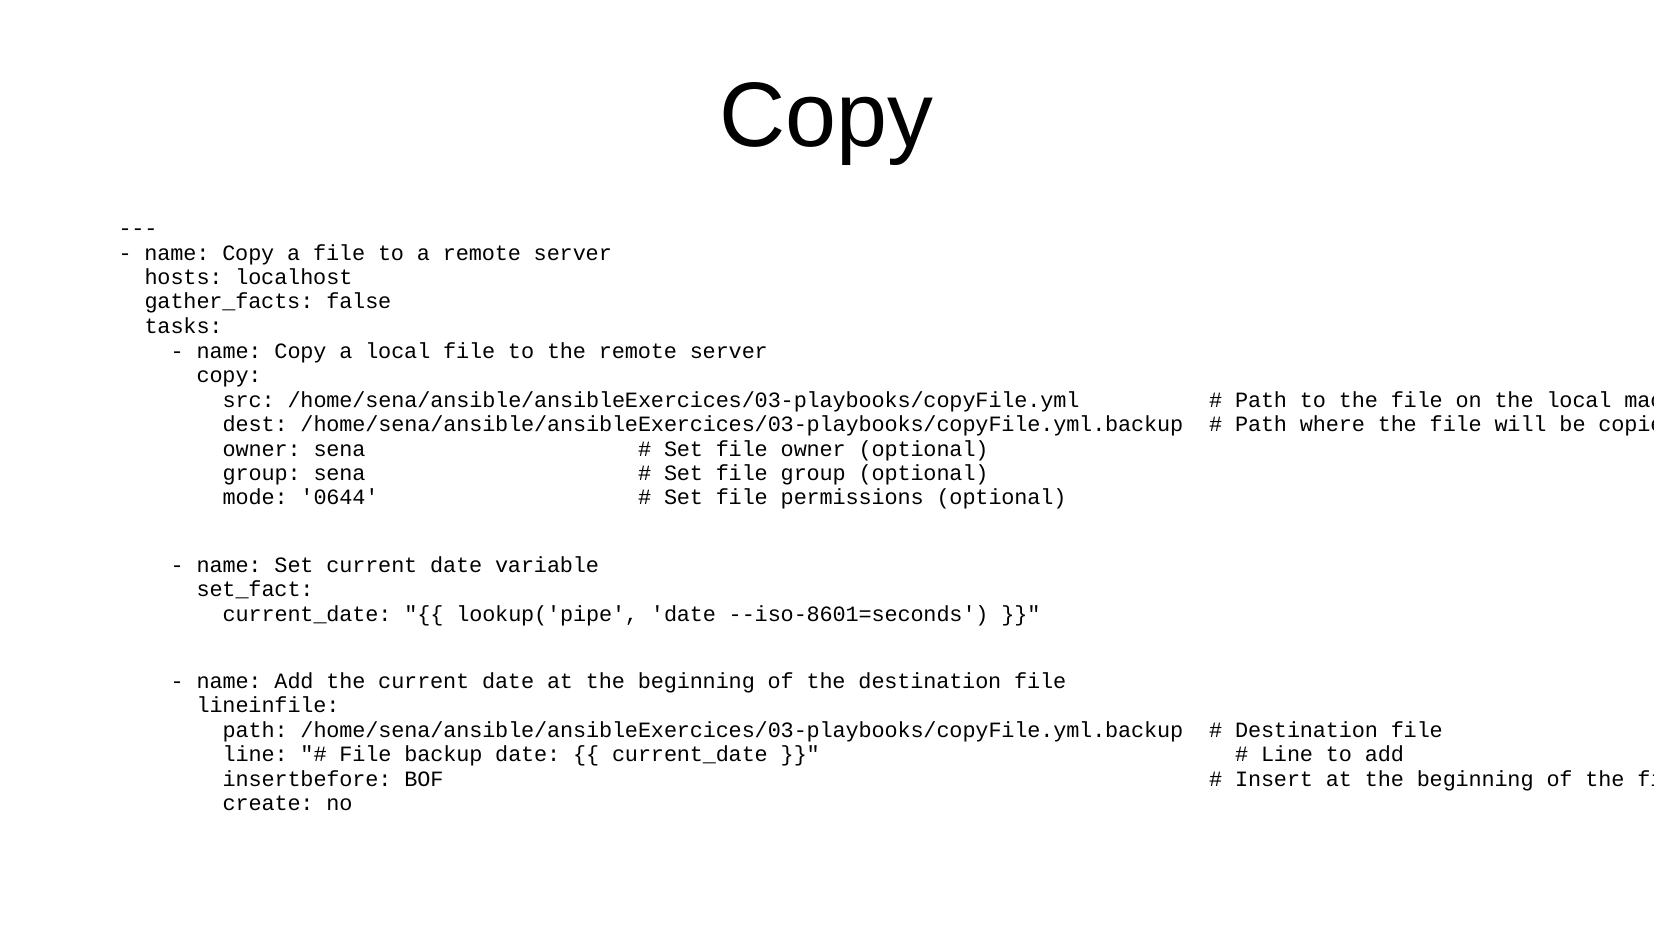

# Copy
---
- name: Copy a file to a remote server
 hosts: localhost
 gather_facts: false
 tasks:
 - name: Copy a local file to the remote server
 copy:
 src: /home/sena/ansible/ansibleExercices/03-playbooks/copyFile.yml # Path to the file on the local machine
 dest: /home/sena/ansible/ansibleExercices/03-playbooks/copyFile.yml.backup # Path where the file will be copied on the remote server
 owner: sena # Set file owner (optional)
 group: sena # Set file group (optional)
 mode: '0644' # Set file permissions (optional)
 - name: Set current date variable
 set_fact:
 current_date: "{{ lookup('pipe', 'date --iso-8601=seconds') }}"
 - name: Add the current date at the beginning of the destination file
 lineinfile:
 path: /home/sena/ansible/ansibleExercices/03-playbooks/copyFile.yml.backup # Destination file
 line: "# File backup date: {{ current_date }}" # Line to add
 insertbefore: BOF # Insert at the beginning of the file
 create: no